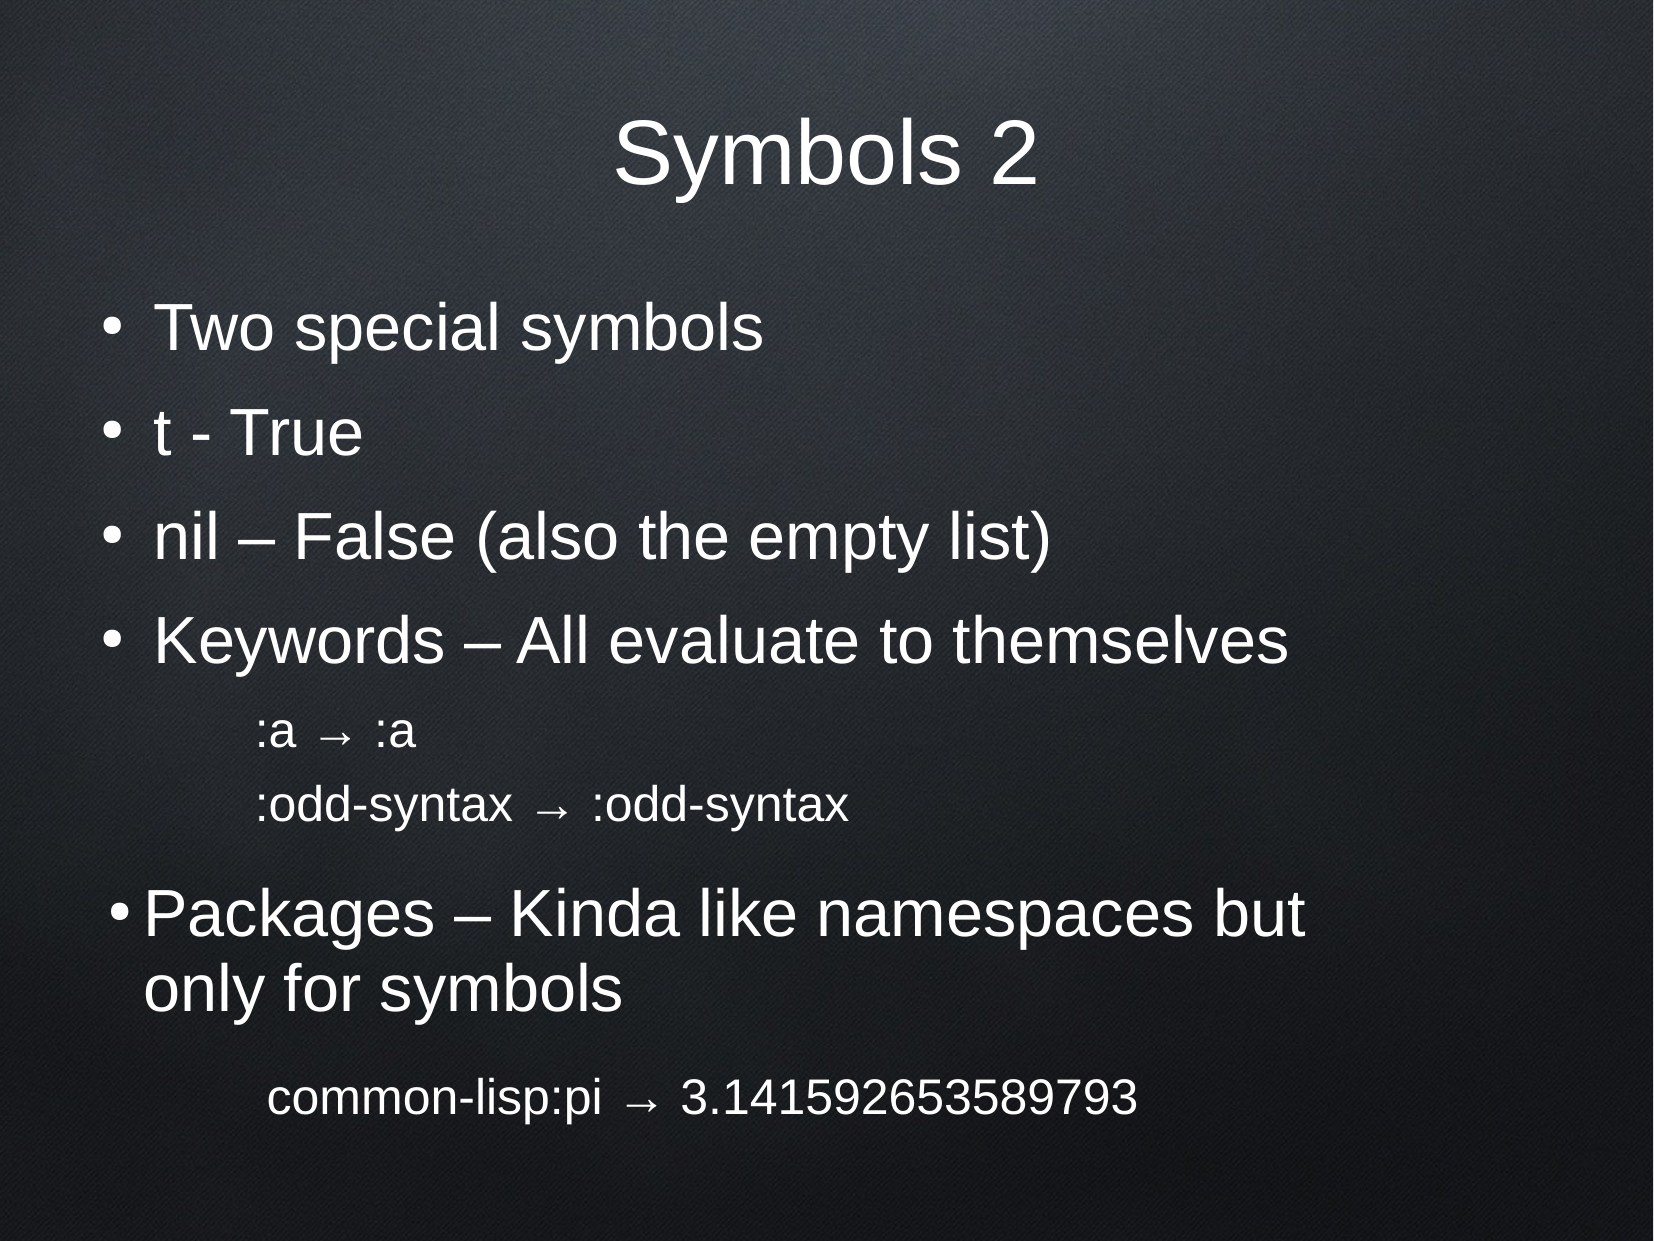

# Symbols 2
Two special symbols
t - True
nil – False (also the empty list)
Keywords – All evaluate to themselves
:a → :a
:odd-syntax → :odd-syntax
Packages – Kinda like namespaces but only for symbols
common-lisp:pi → 3.141592653589793